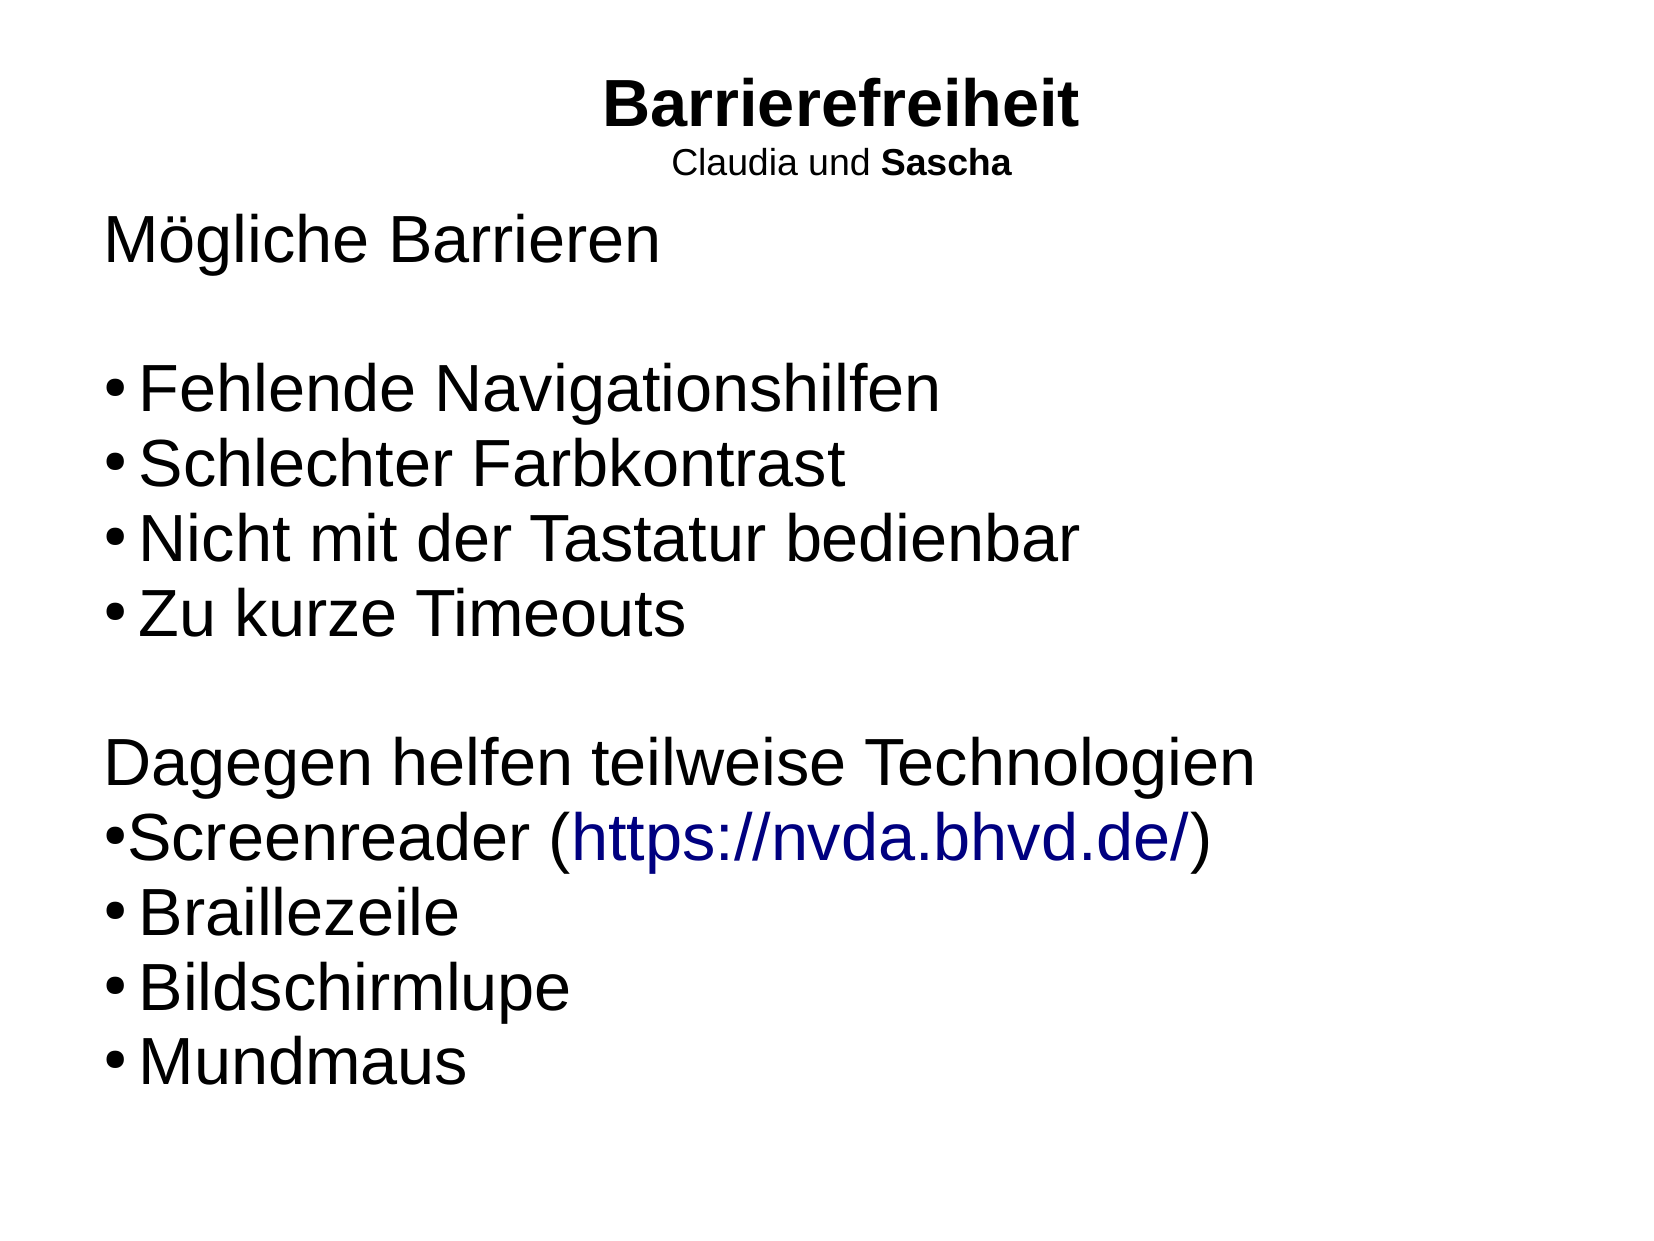

Barrierefreiheit
Claudia und Sascha
Mögliche Barrieren
Fehlende Navigationshilfen
Schlechter Farbkontrast
Nicht mit der Tastatur bedienbar
Zu kurze Timeouts
Dagegen helfen teilweise Technologien
Screenreader (https://nvda.bhvd.de/)
Braillezeile
Bildschirmlupe
Mundmaus